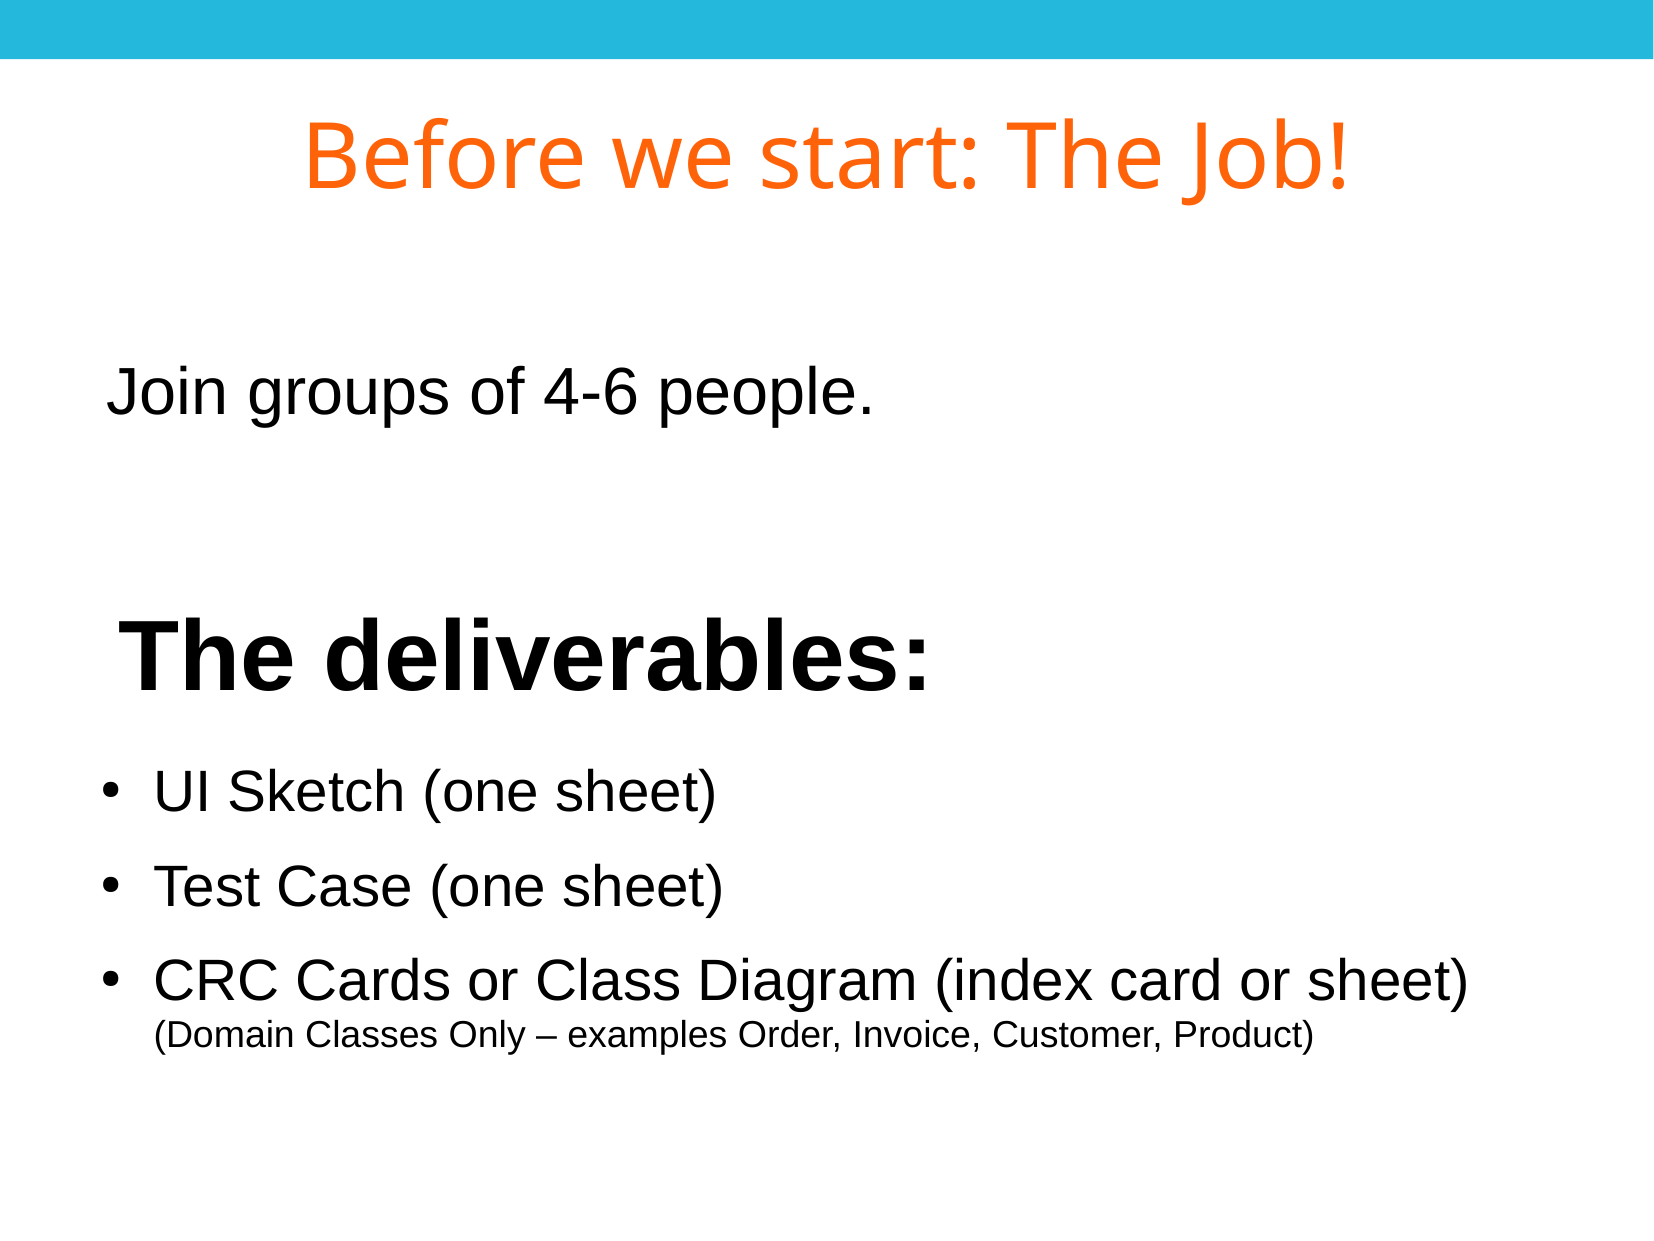

# Before we start: The Job!
Join groups of 4-6 people.
The deliverables:
UI Sketch (one sheet)
Test Case (one sheet)
CRC Cards or Class Diagram (index card or sheet)
(Domain Classes Only – examples Order, Invoice, Customer, Product)